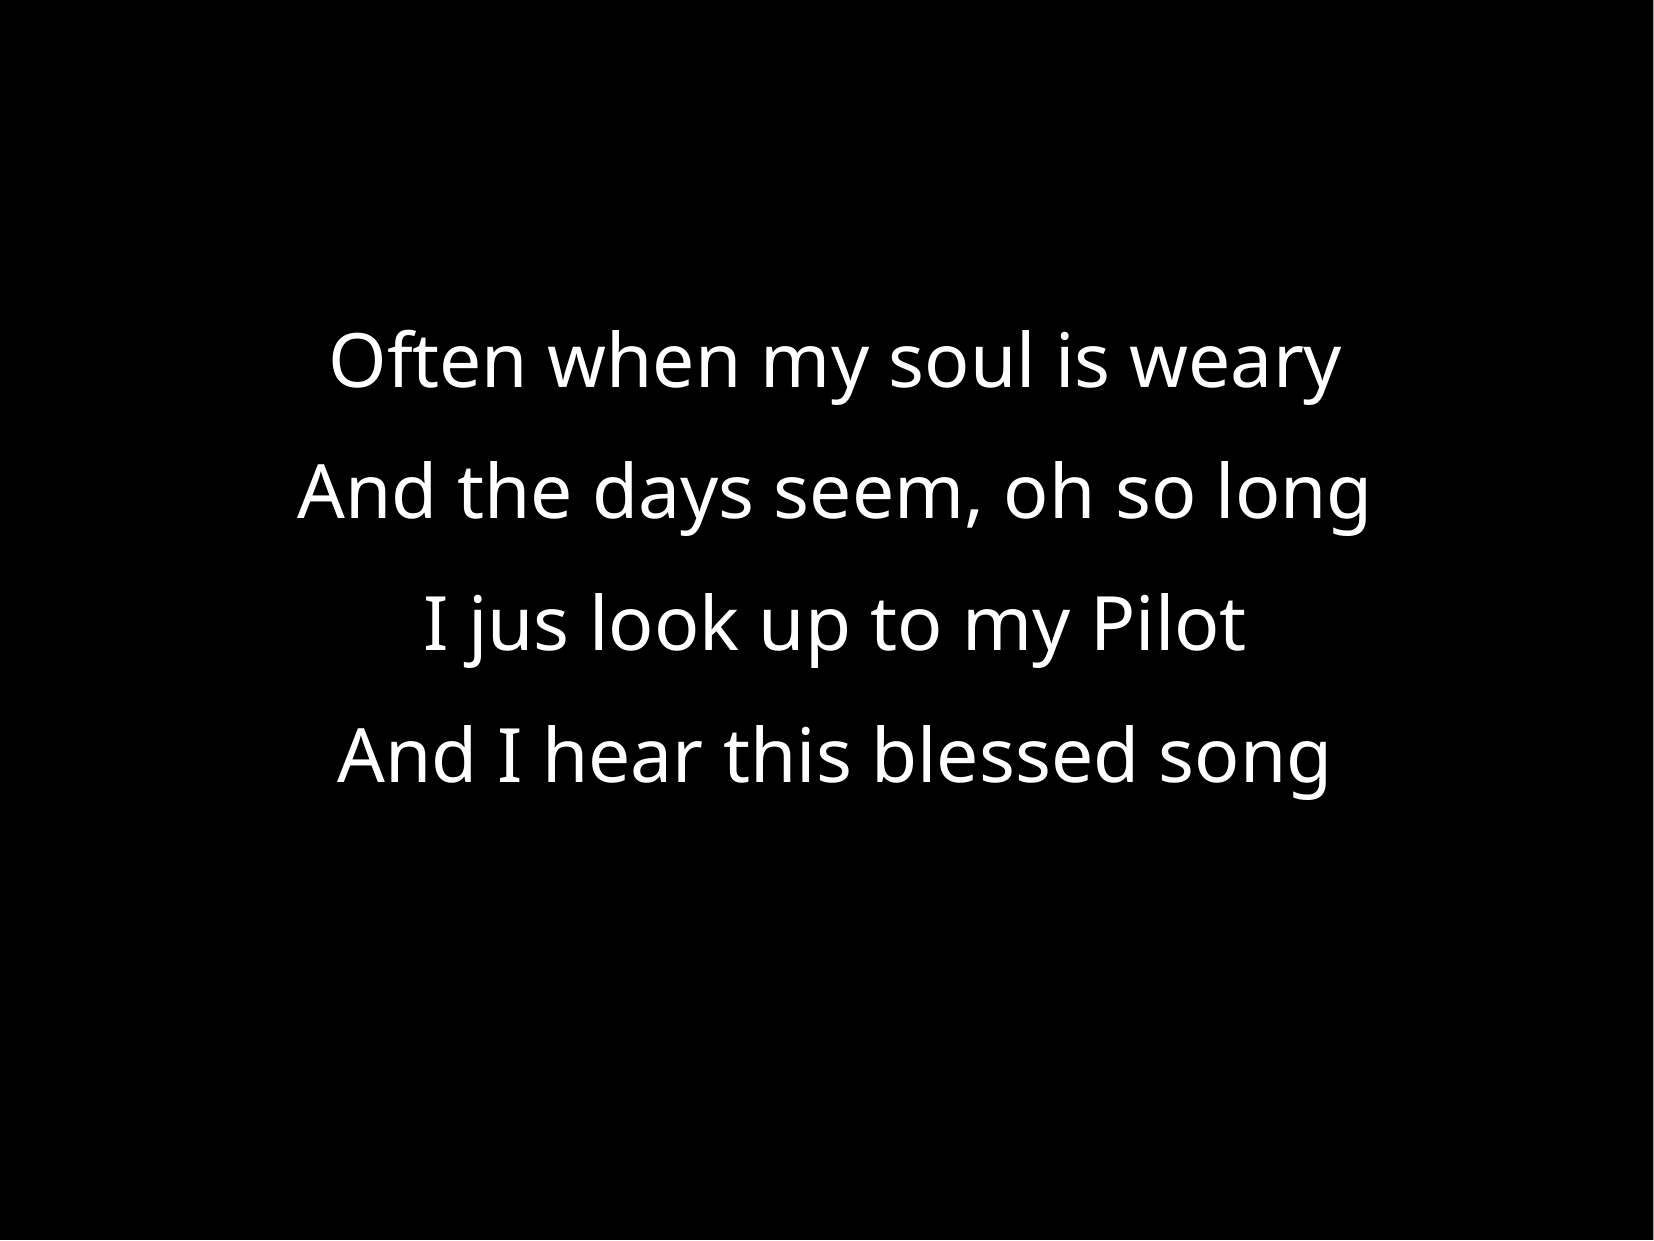

#
Often when my soul is weary
And the days seem, oh so long
I jus look up to my Pilot
And I hear this blessed song